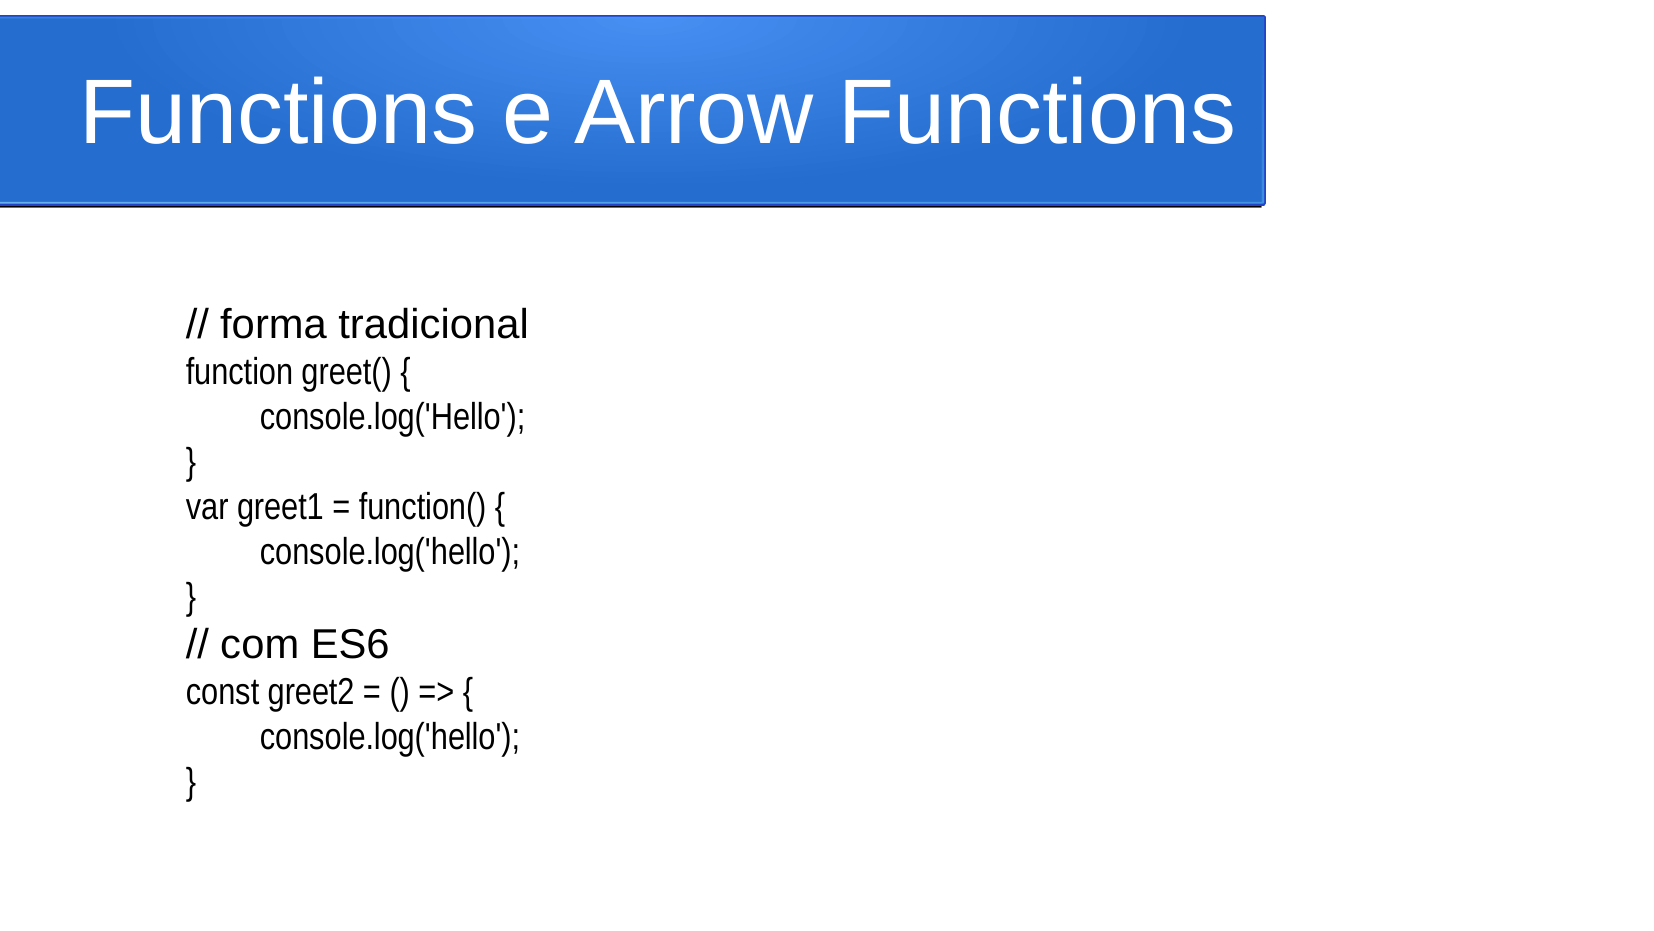

Functions e Arrow Functions
// forma tradicional
function greet() {
	console.log('Hello');
}
var greet1 = function() {
	console.log('hello');
}
// com ES6
const greet2 = () => {
	console.log('hello');
}